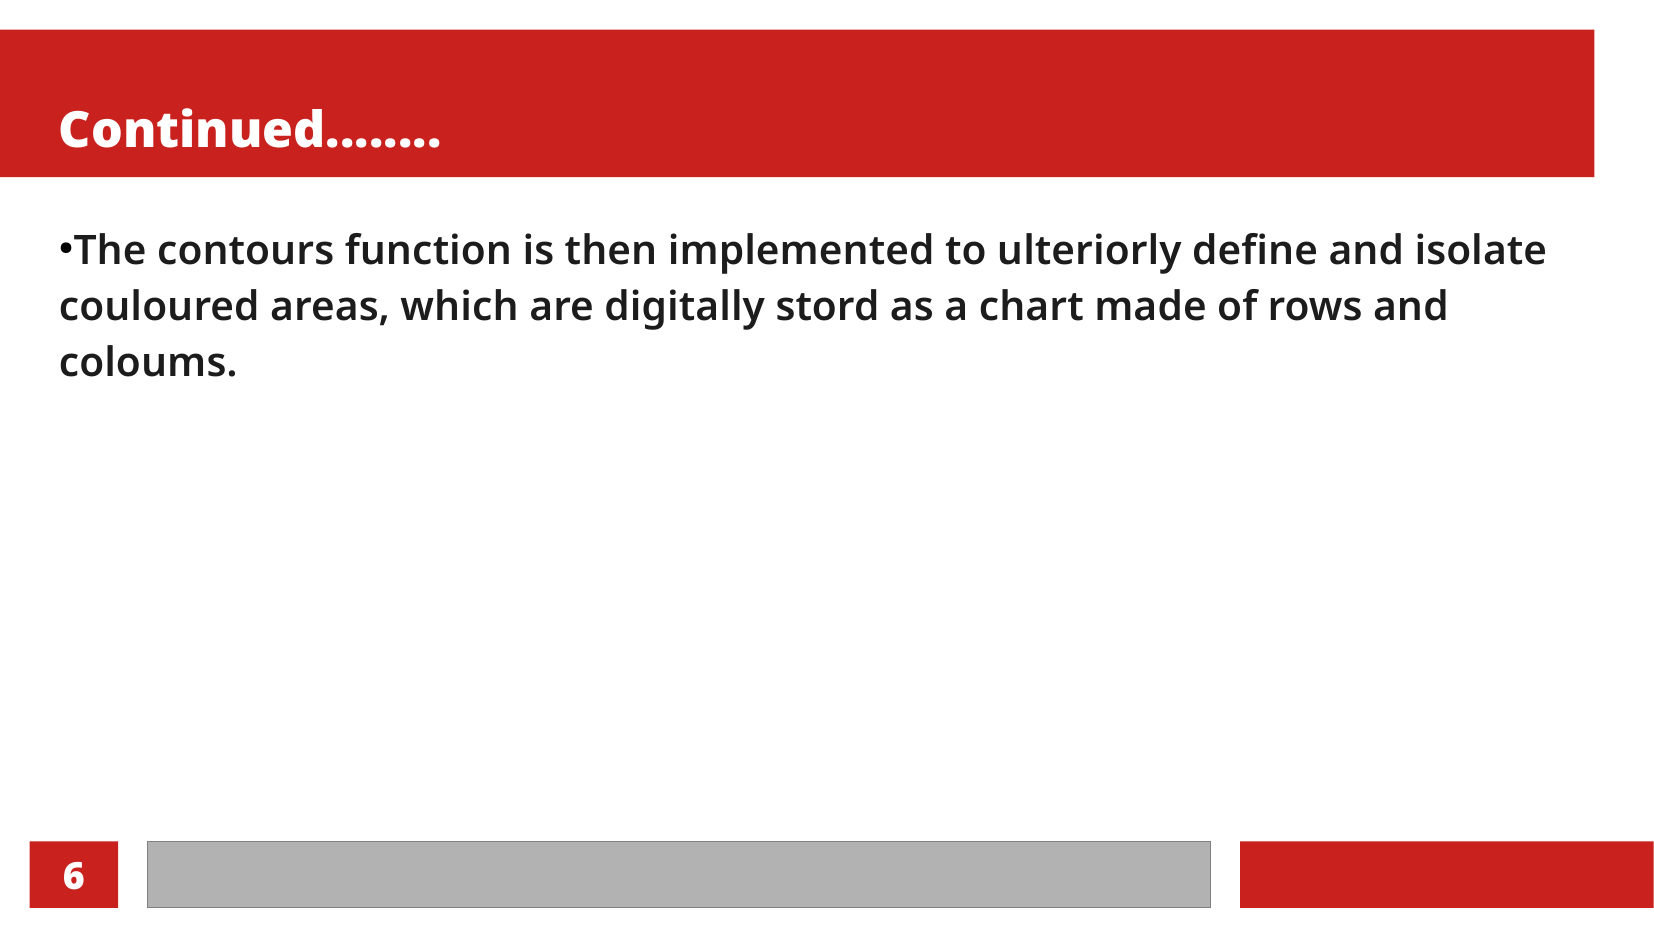

# Continued........
The contours function is then implemented to ulteriorly define and isolate couloured areas, which are digitally stord as a chart made of rows and coloums.
6